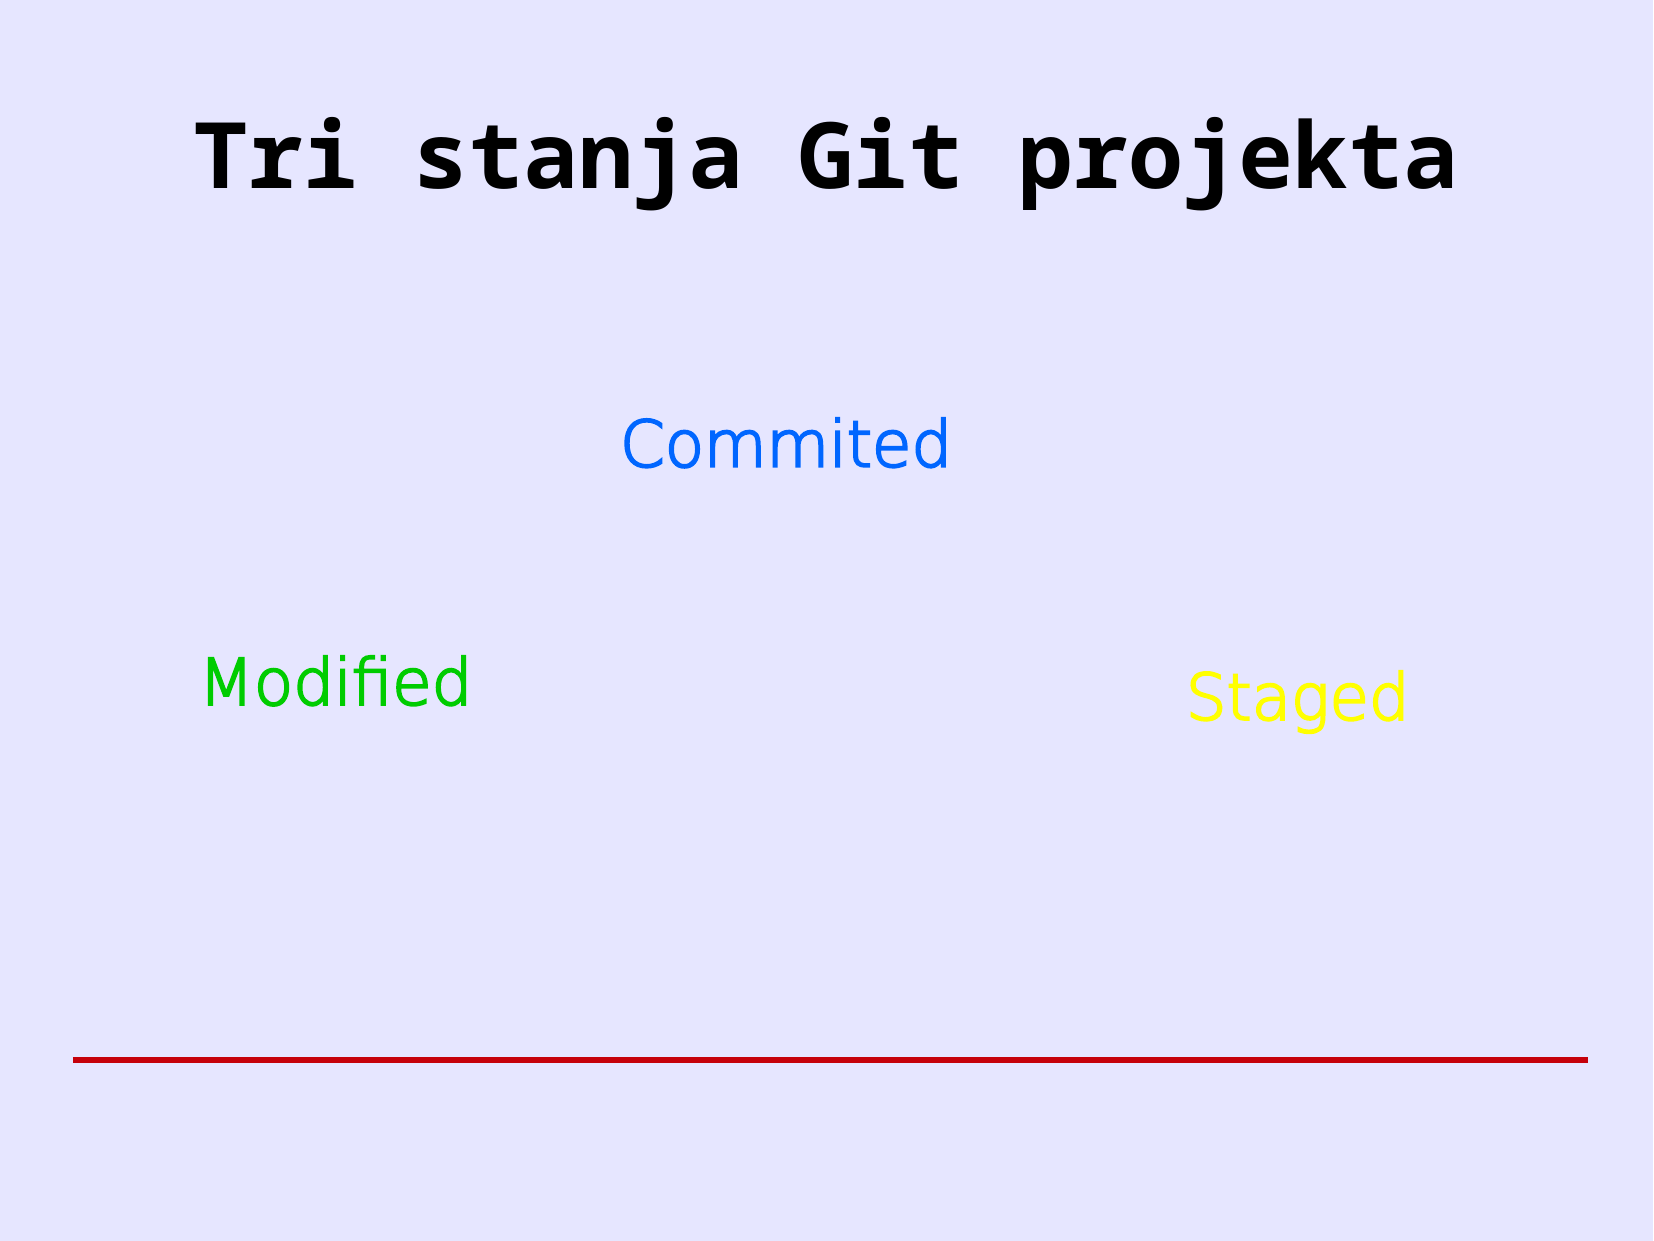

# Tri stanja Git projekta
Commited
Modified
Staged